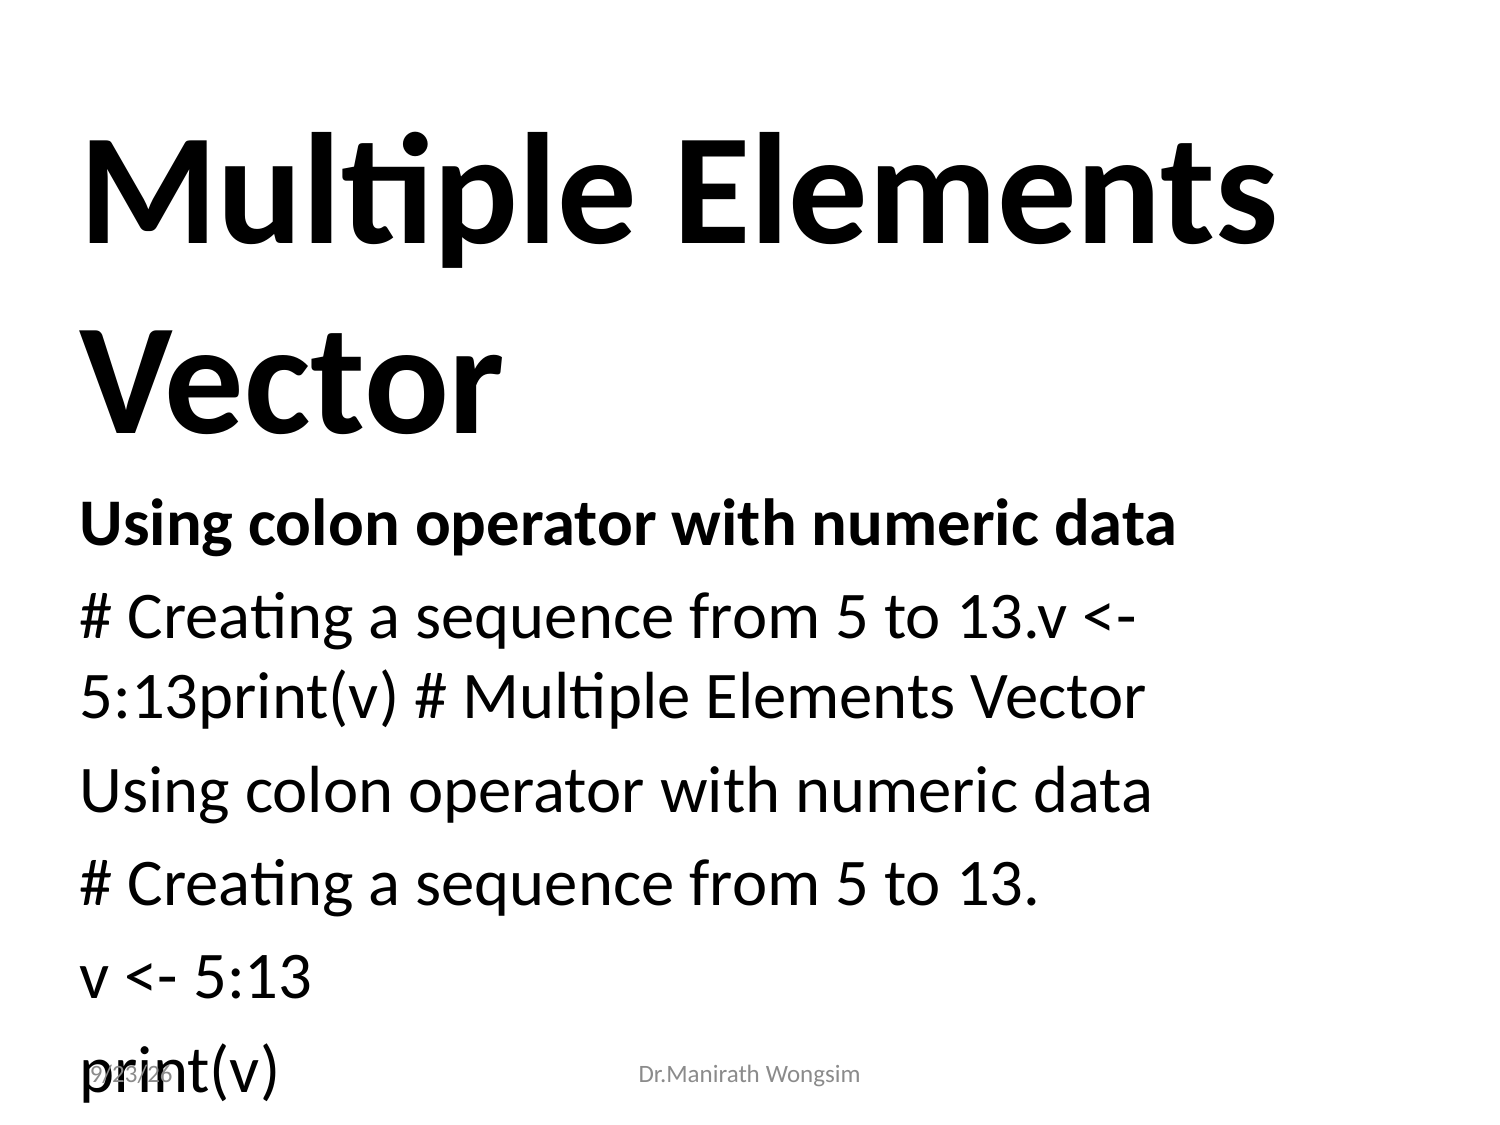

Multiple Elements Vector
Using colon operator with numeric data
# Creating a sequence from 5 to 13.v <- 5:13print(v) # Multiple Elements Vector
Using colon operator with numeric data
# Creating a sequence from 5 to 13.
v <- 5:13
print(v)
# Creating a sequence from 6.6 to 12.6.
v <- 6.6:12.6
print(v)
# If the final element specified does not belong to the sequence then it is discarded.
v <- 3.8:11.4
print(v)
When we execute the above code, it produces the following result −
[1] 5 6 7 8 9 10 11 12 13
[1] 6.6 7.6 8.6 9.6 10.6 11.6 12.6
[1] 3.8 4.8 5.8 6.8 7.8 8.8 9.8 10.8
Creating a sequence from 6.6 to 12.6.v <- 6.6:12.6print(v) # If the final element specified does not belong to the sequence then it is discarded.v <- 3.8:11.4print(v)
When we execute the above code, it produces the following result −
[1] 5 6 7 8 9 10 11 12 13[1] 6.6 7.6 8.6 9.6 10.6 11.6 12.6[1] 3.8 4.8 5.8 6.8 7.8 8.8 9.8 10.8
Dr.Manirath Wongsim